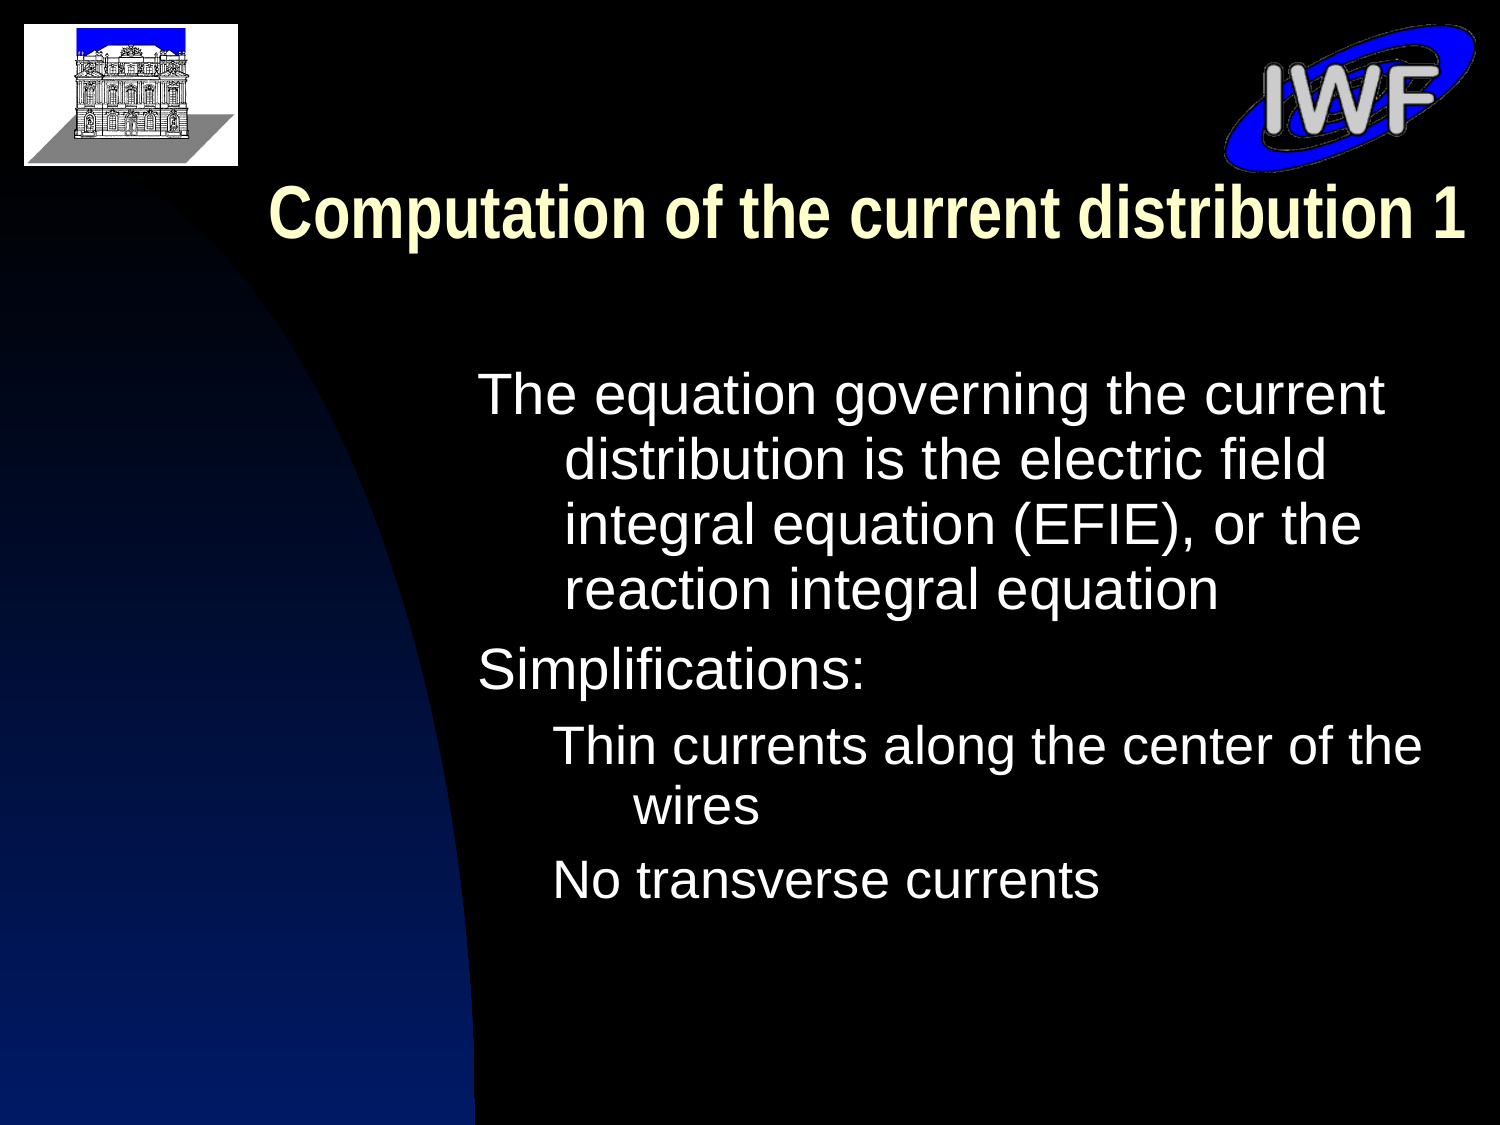

# Computation of the current distribution 1
The equation governing the current distribution is the electric field integral equation (EFIE), or the reaction integral equation
Simplifications:
Thin currents along the center of the wires
No transverse currents